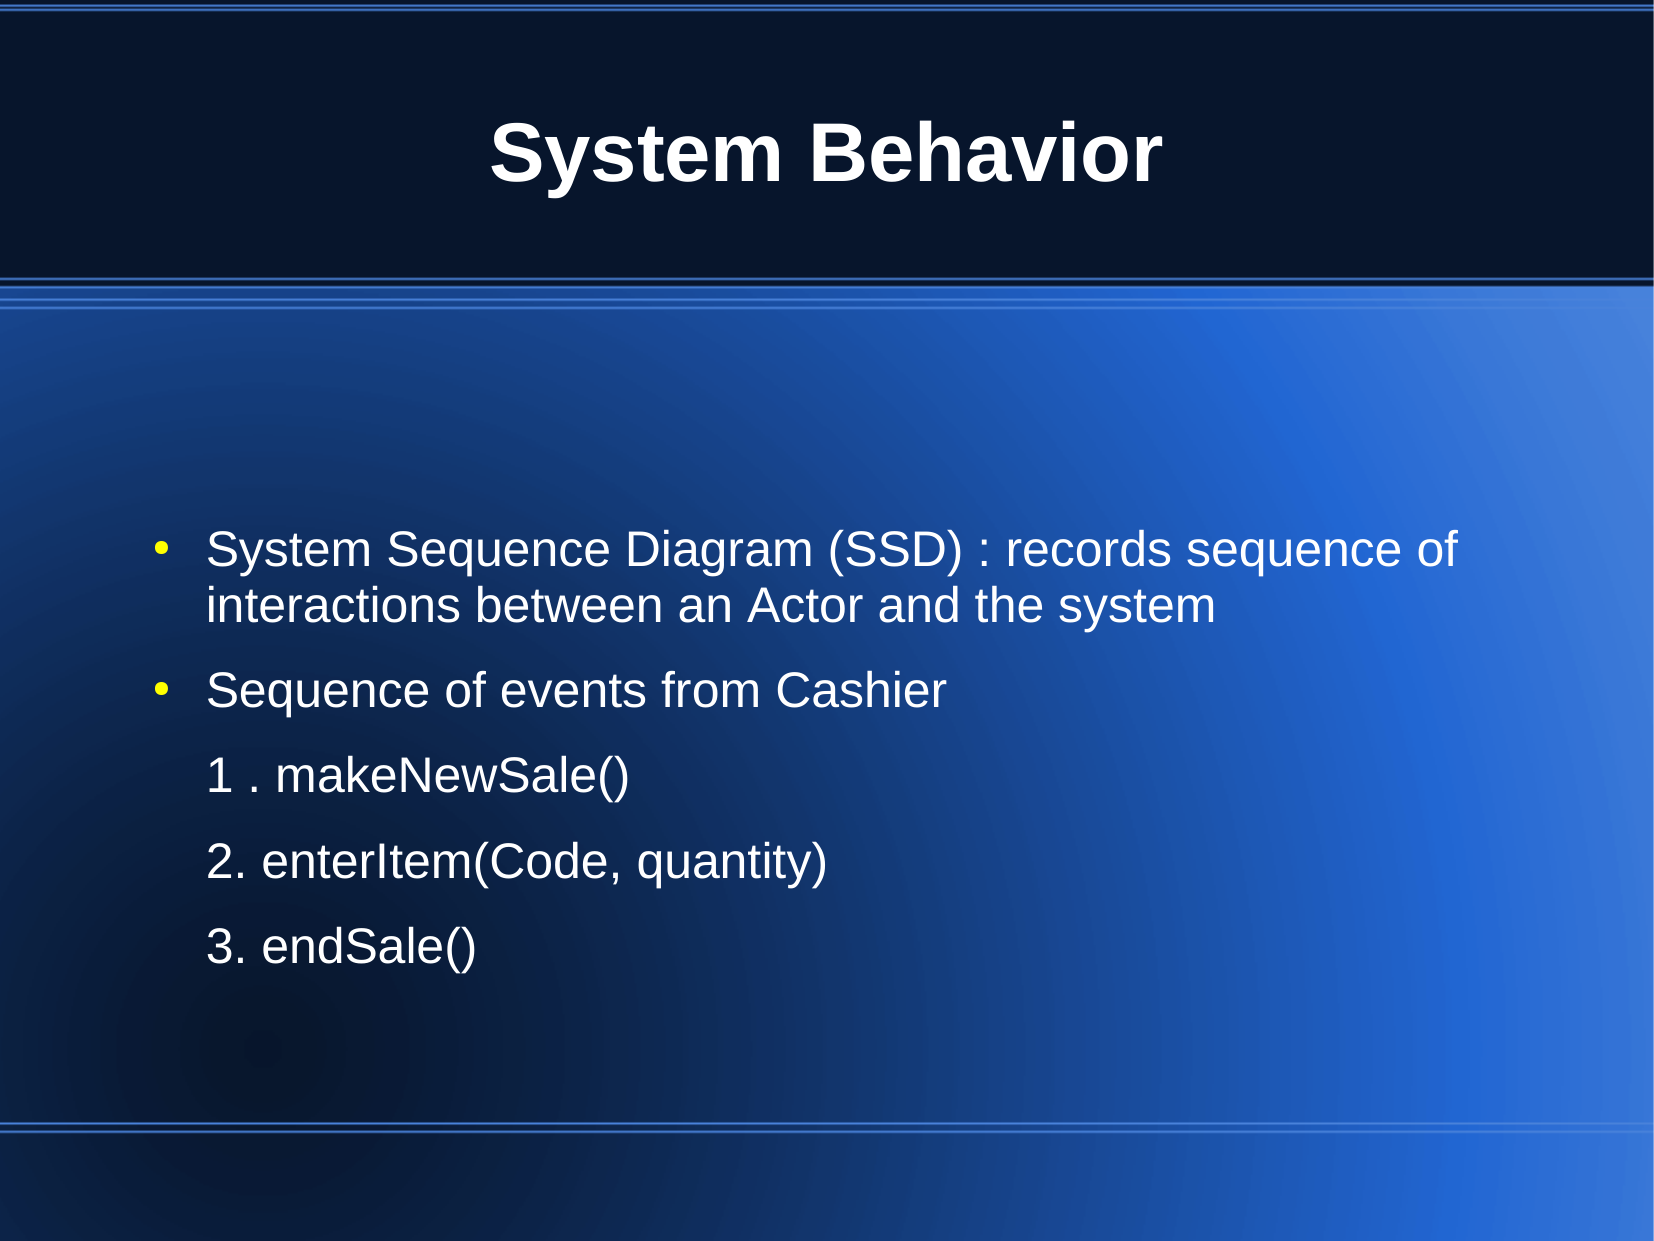

# System Behavior
System Sequence Diagram (SSD) : records sequence of interactions between an Actor and the system
Sequence of events from Cashier
1 . makeNewSale()
2. enterItem(Code, quantity)
3. endSale()